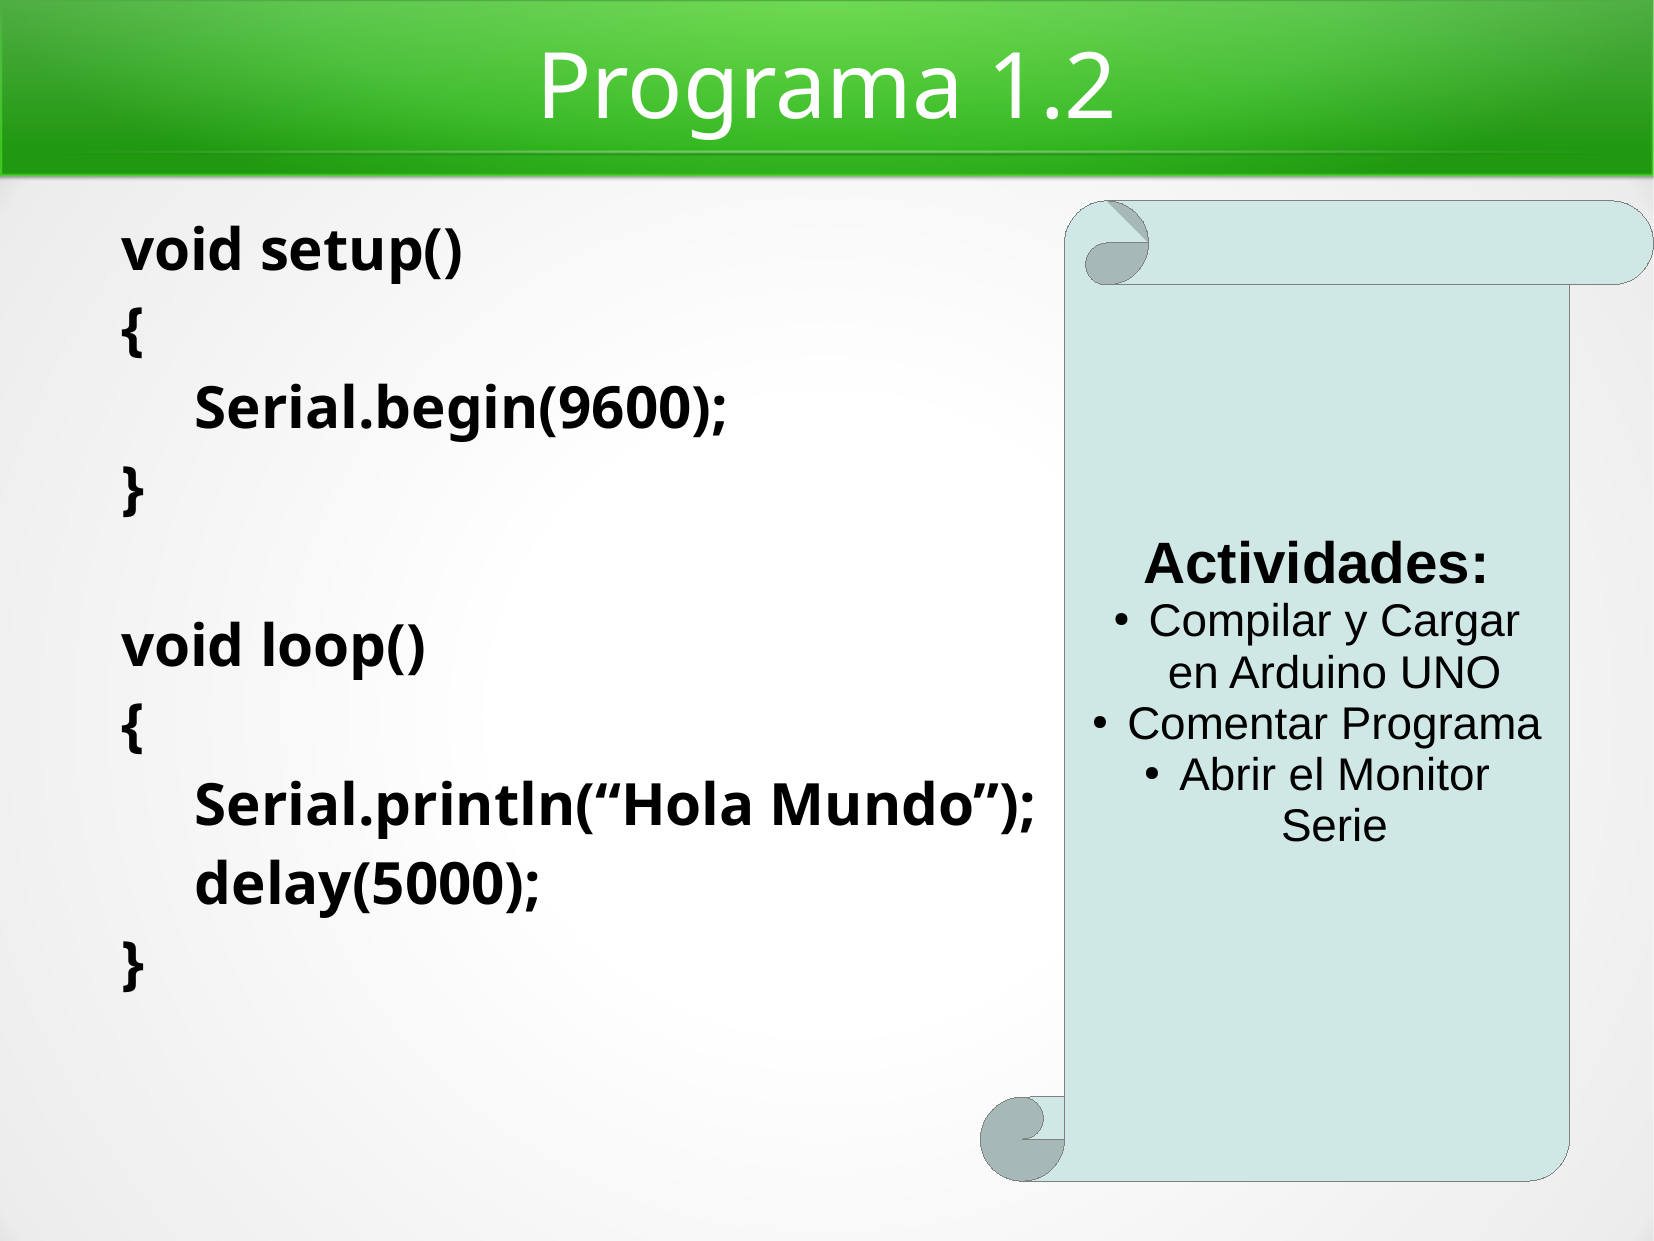

# Programa 1.2
void setup()
{
	Serial.begin(9600);
}
void loop()
{
	Serial.println(“Hola Mundo”);
	delay(5000);
}
Actividades:
Compilar y Cargar
en Arduino UNO
Comentar Programa
Abrir el Monitor
Serie